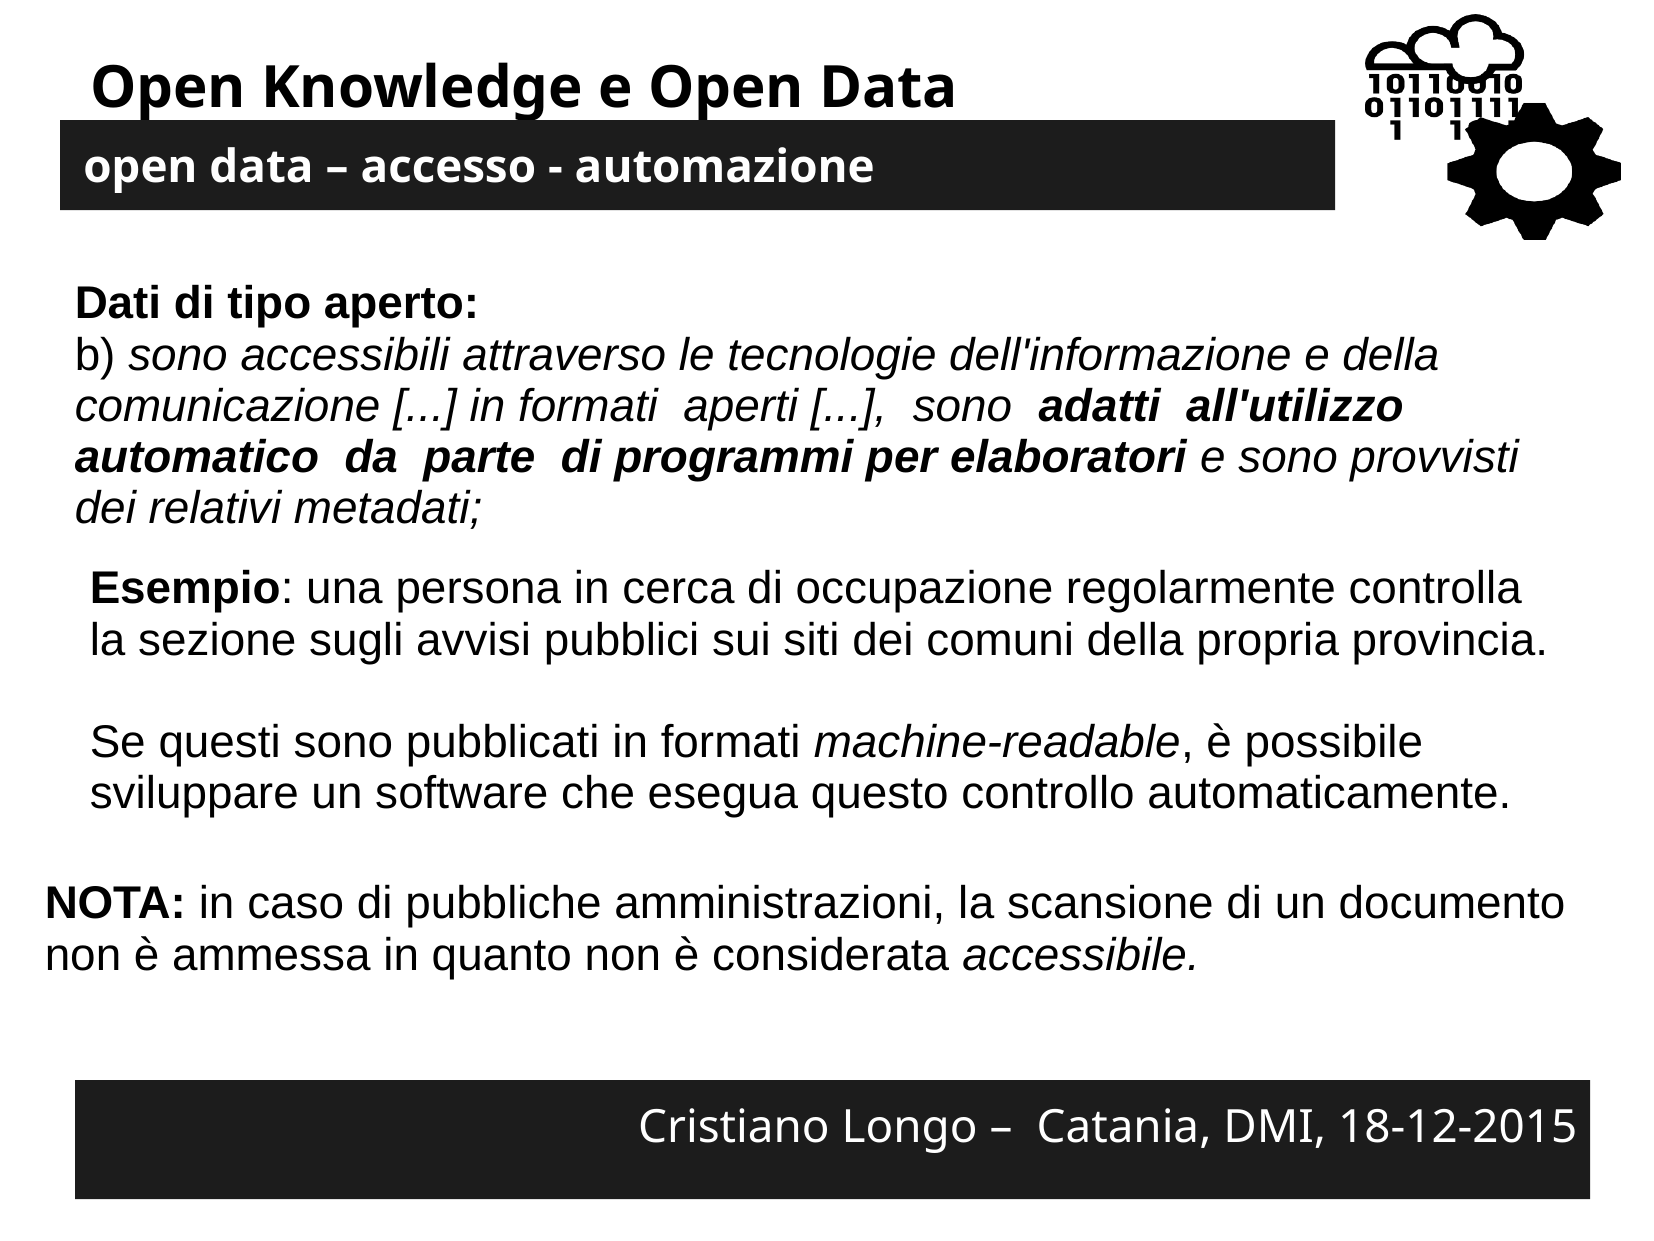

# Open Knowledge e Open Data
 open data – accesso - automazione
Dati di tipo aperto:
b) sono accessibili attraverso le tecnologie dell'informazione e della comunicazione [...] in formati aperti [...], sono adatti all'utilizzo automatico da parte di programmi per elaboratori e sono provvisti dei relativi metadati;
Esempio: una persona in cerca di occupazione regolarmente controlla la sezione sugli avvisi pubblici sui siti dei comuni della propria provincia.
Se questi sono pubblicati in formati machine-readable, è possibile sviluppare un software che esegua questo controllo automaticamente.
NOTA: in caso di pubbliche amministrazioni, la scansione di un documento non è ammessa in quanto non è considerata accessibile.
 Cristiano Longo – Catania, DMI, 18-12-2015